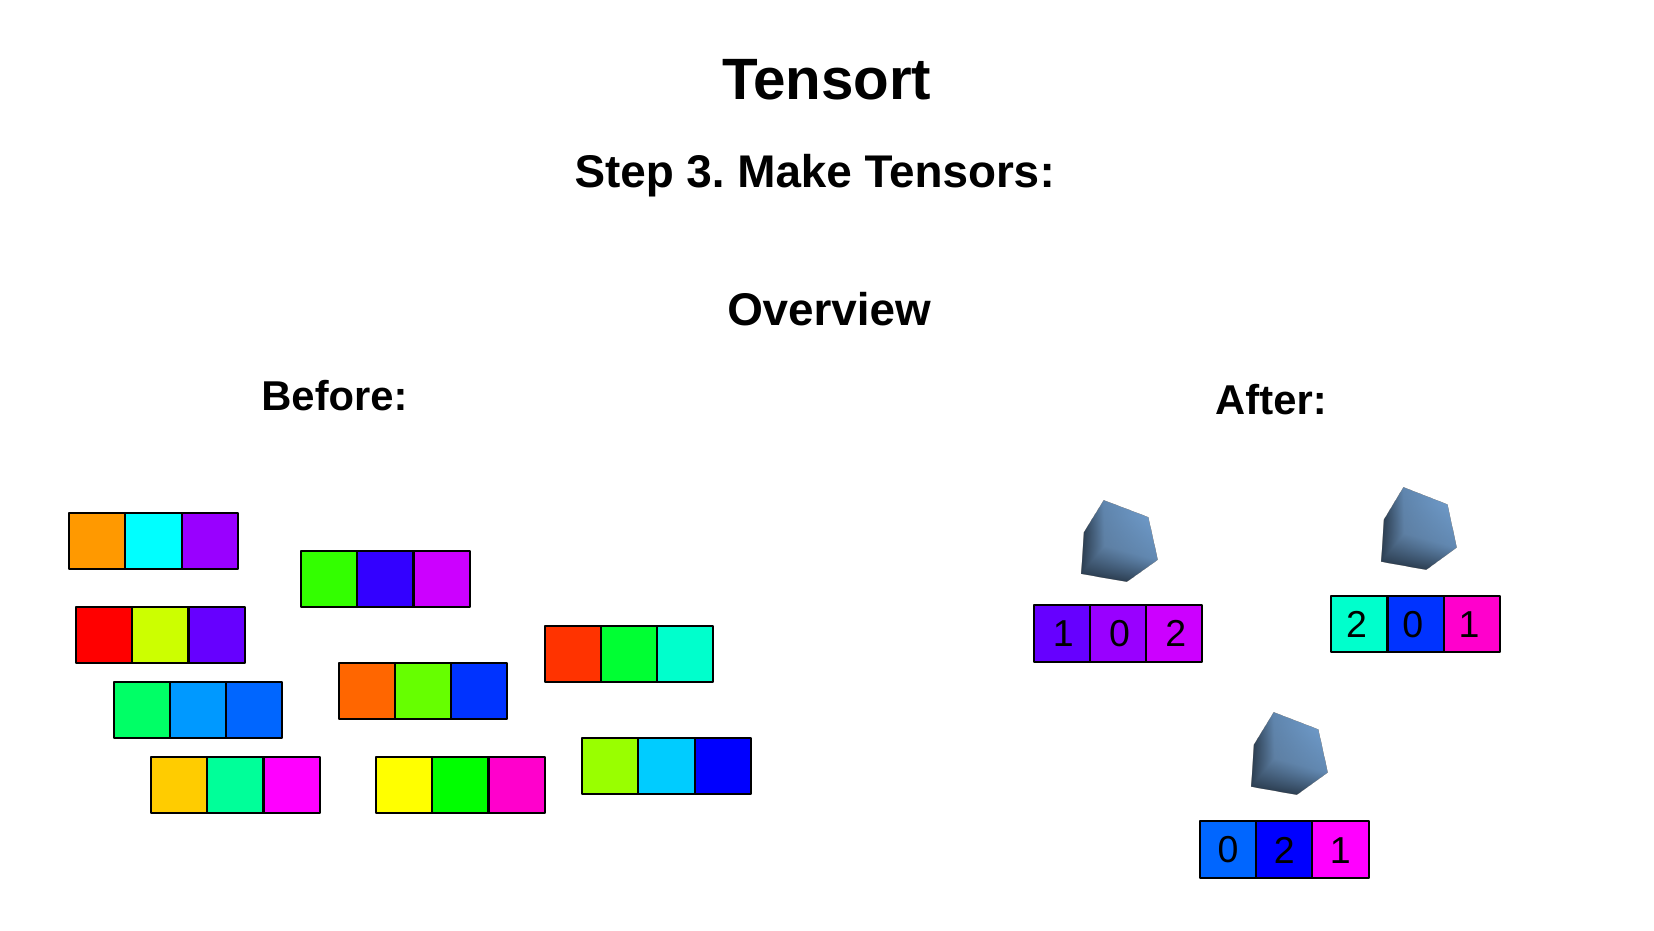

# Tensort
Step 3. Make Tensors:
 Overview
Before:
After:
2
0
1
1
0
2
0
2
1